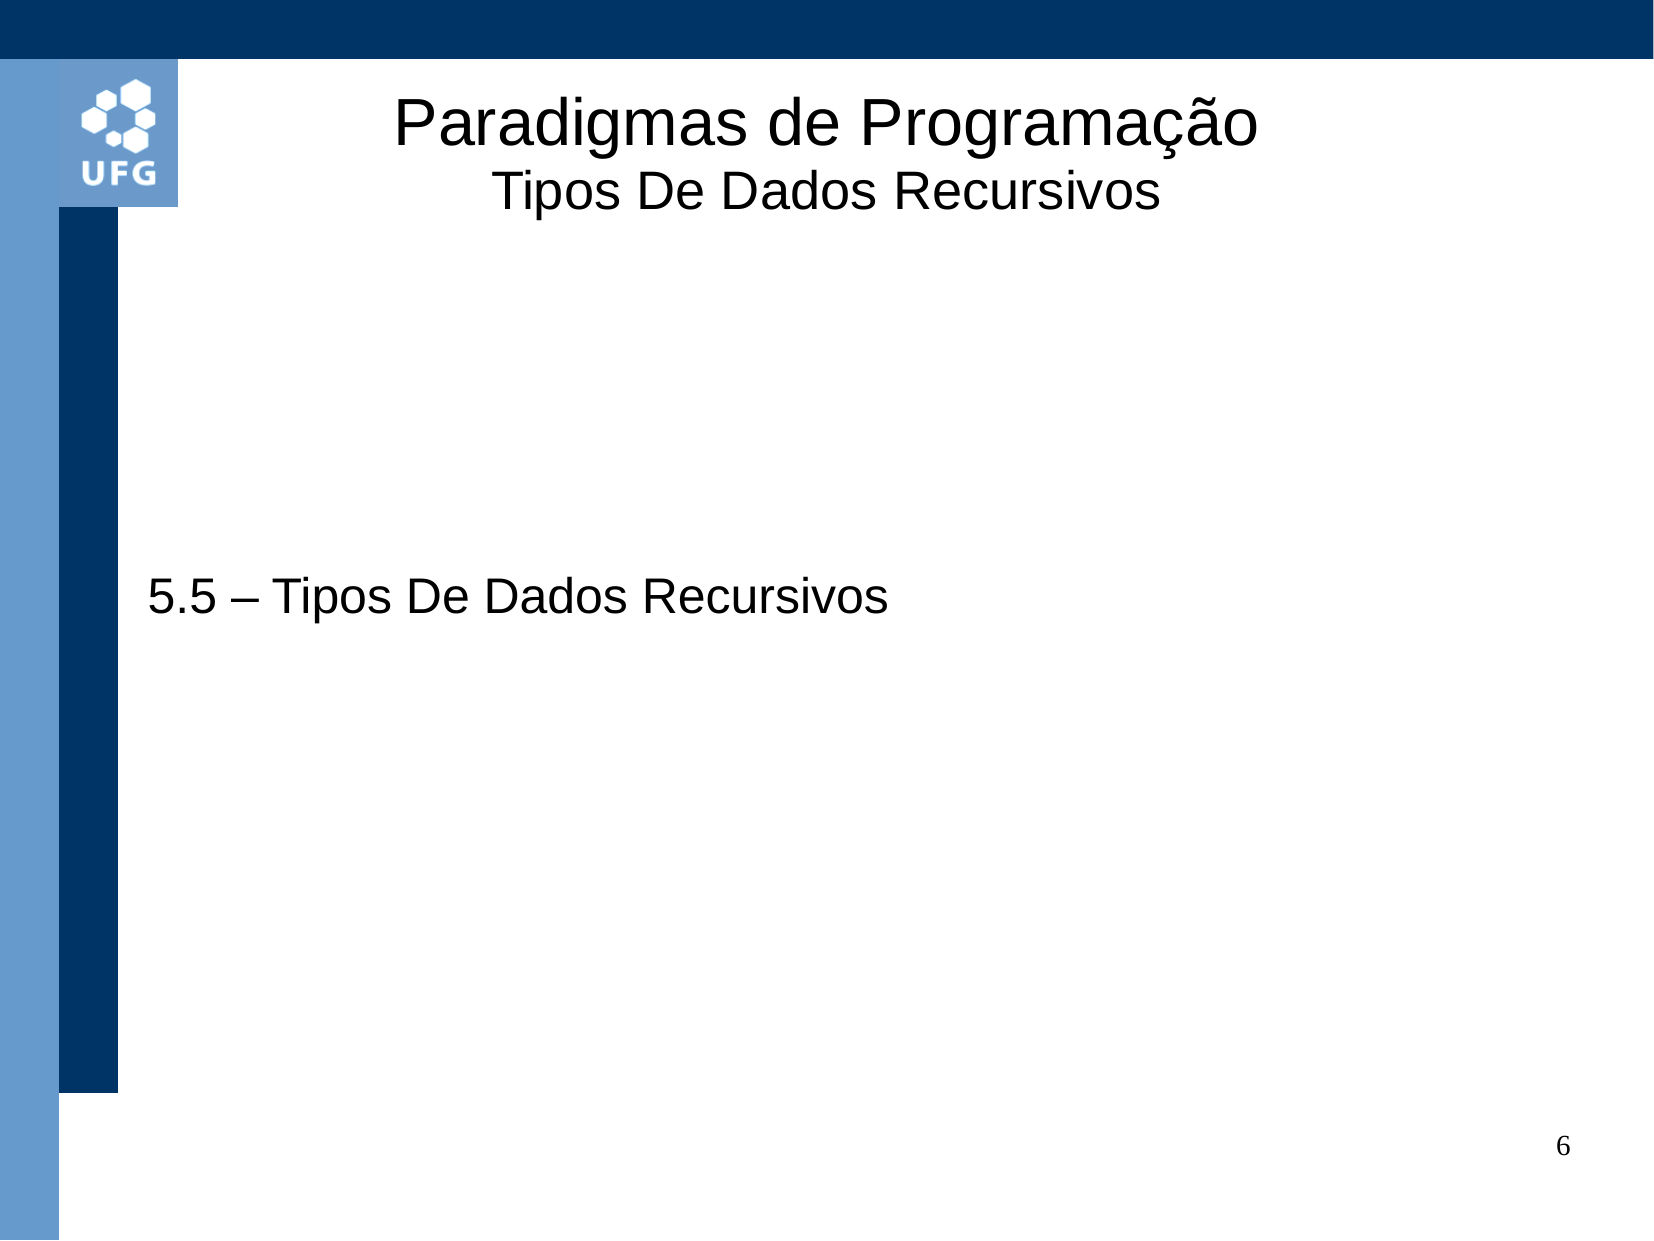

# Paradigmas de Programação Tipos De Dados Recursivos
5.5 – Tipos De Dados Recursivos
6